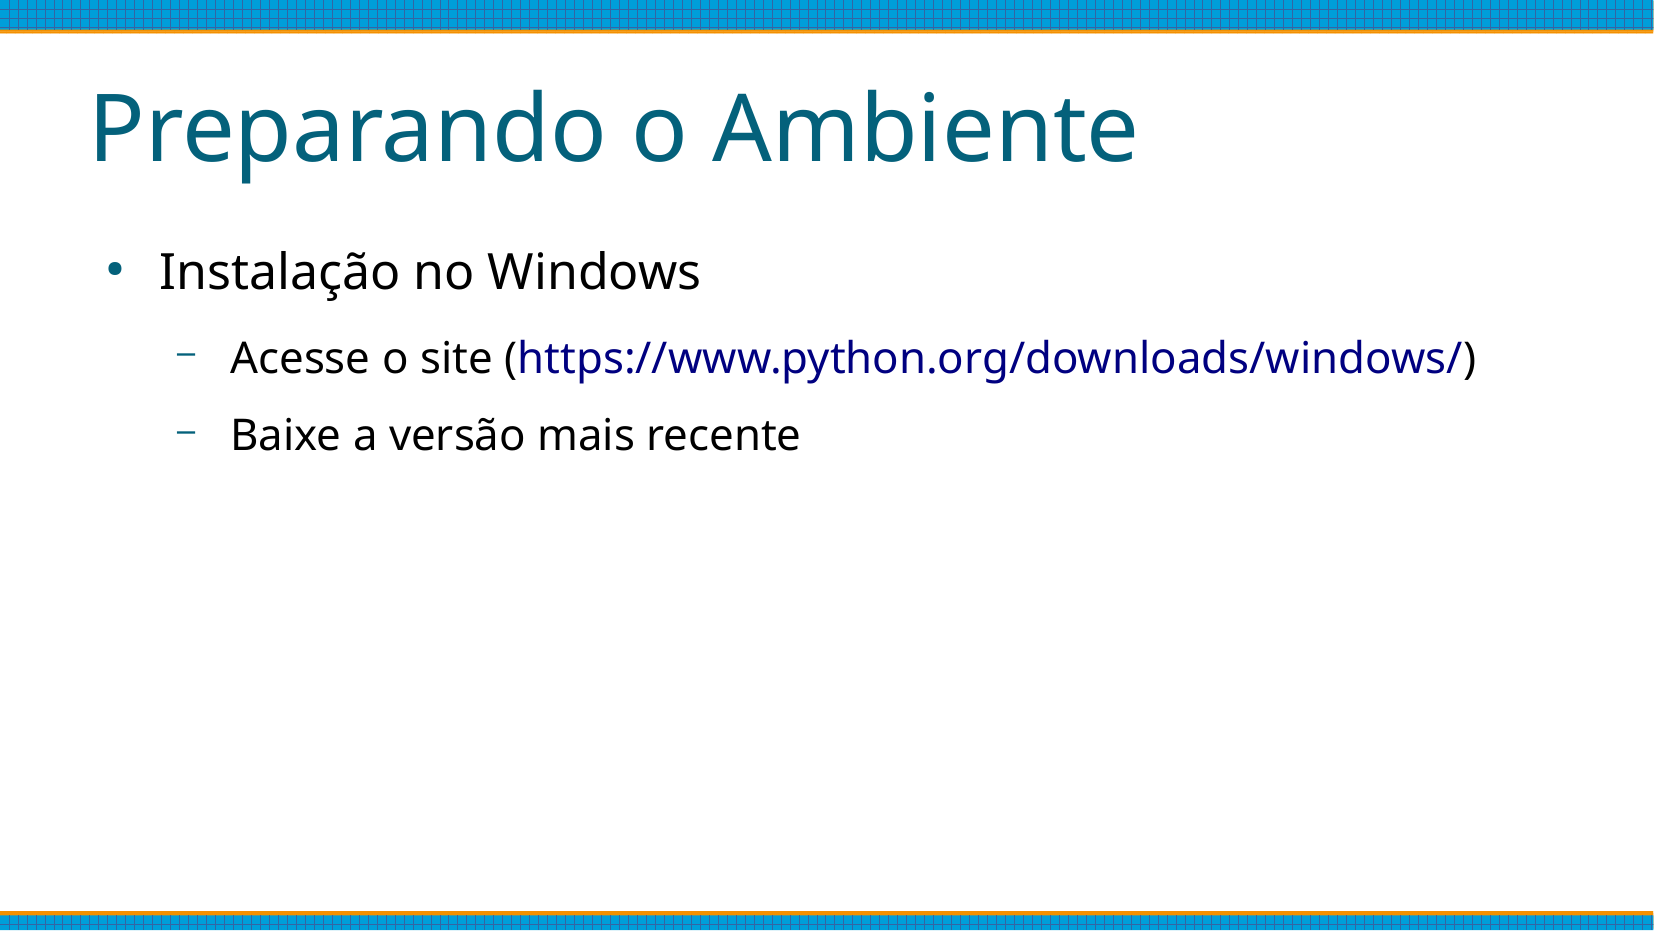

# Preparando o Ambiente
Instalação no Windows
Acesse o site (https://www.python.org/downloads/windows/)
Baixe a versão mais recente